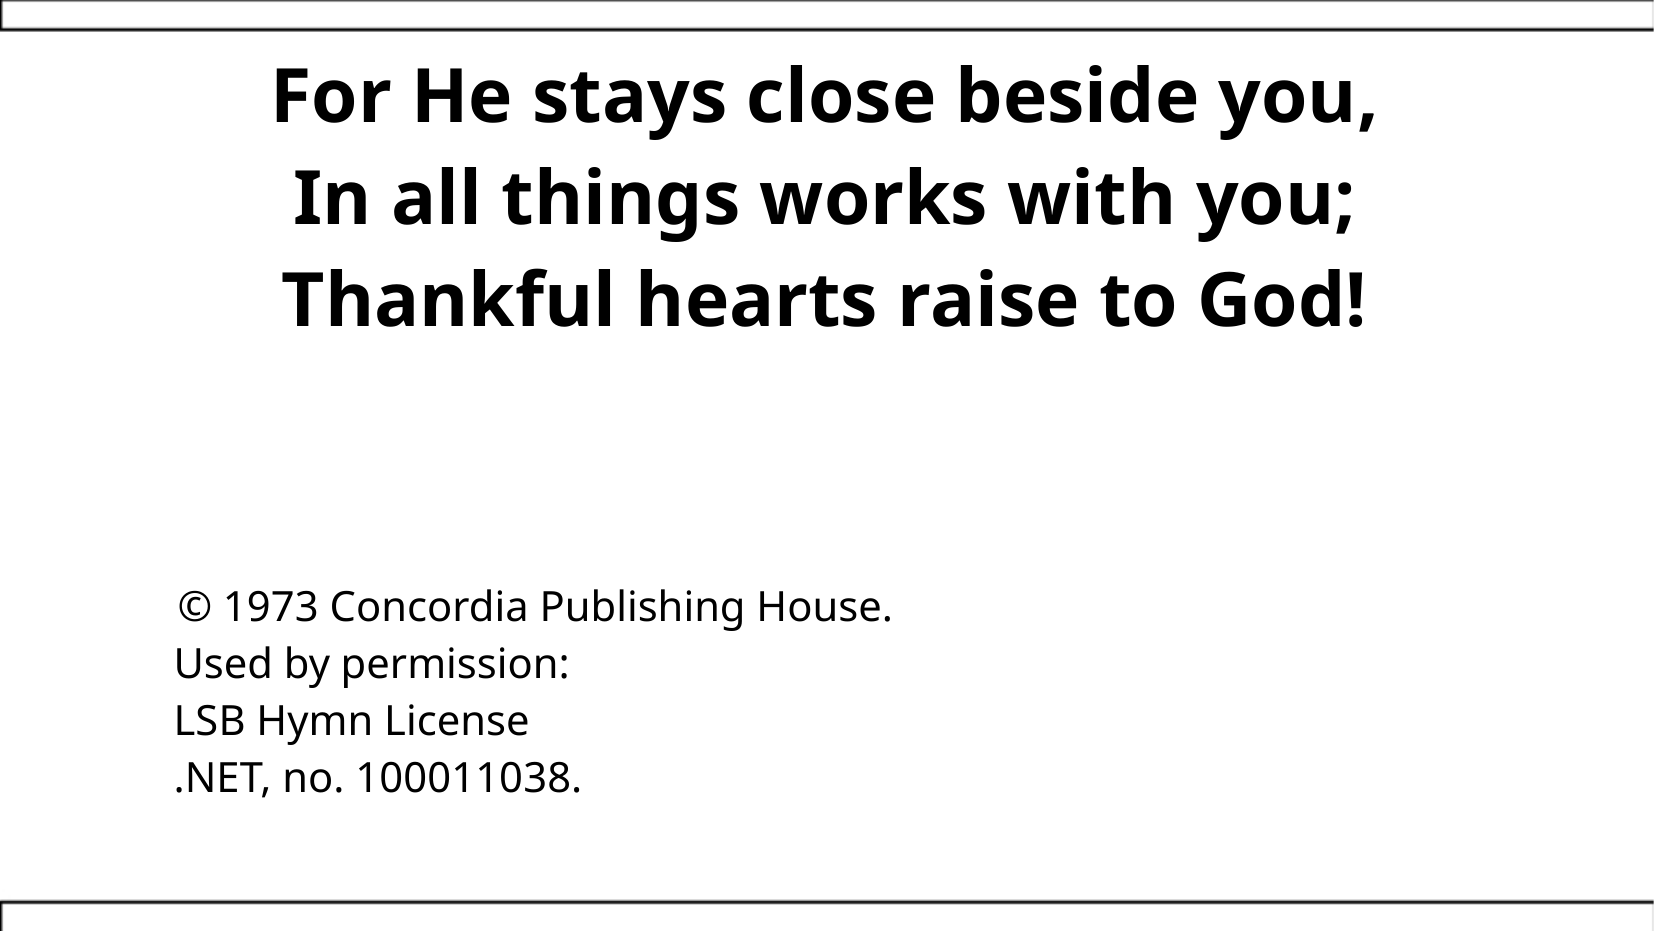

For He stays close beside you,
In all things works with you;
Thankful hearts raise to God!
 © 1973 Concordia Publishing House.
 Used by permission:
 LSB Hymn License
 .NET, no. 100011038.